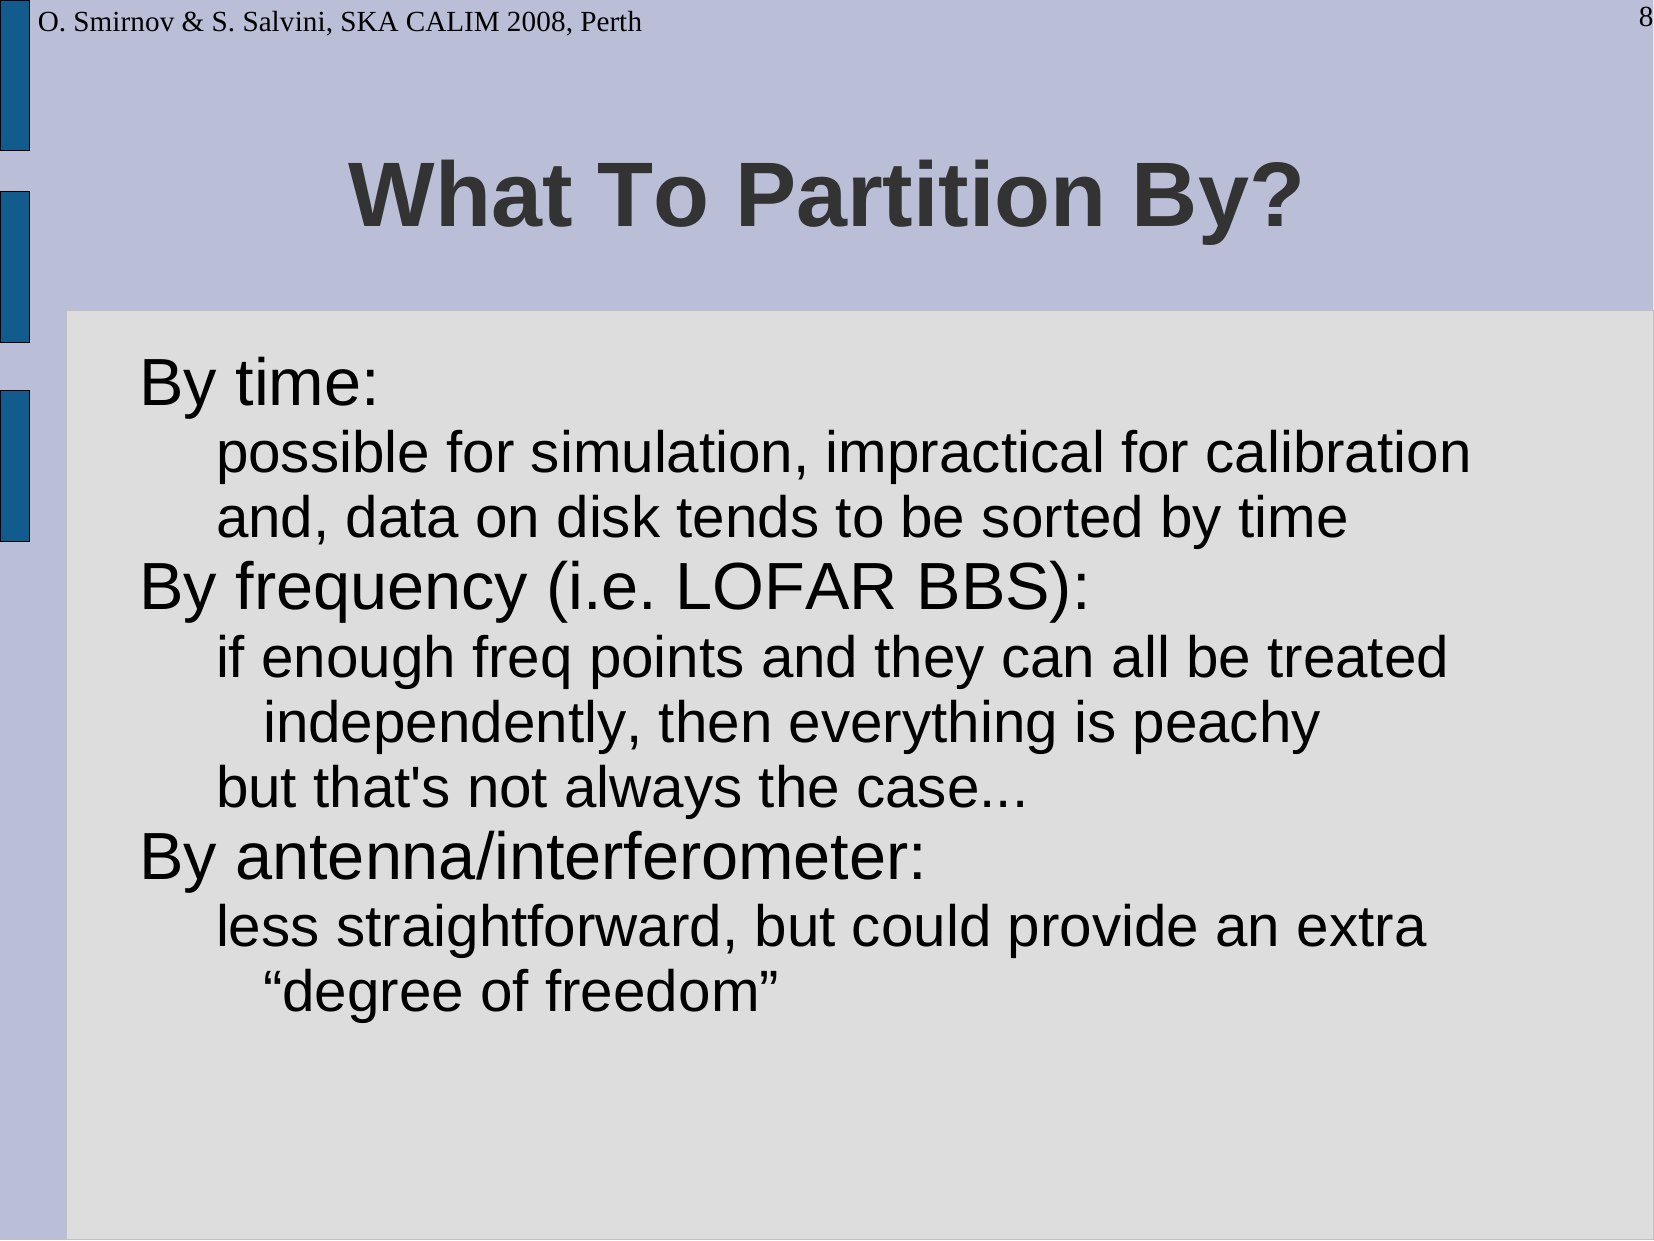

8
O. Smirnov & S. Salvini, SKA CALIM 2008, Perth
# What To Partition By?
By time:
possible for simulation, impractical for calibration
and, data on disk tends to be sorted by time
By frequency (i.e. LOFAR BBS):
if enough freq points and they can all be treated independently, then everything is peachy
but that's not always the case...
By antenna/interferometer:
less straightforward, but could provide an extra “degree of freedom”